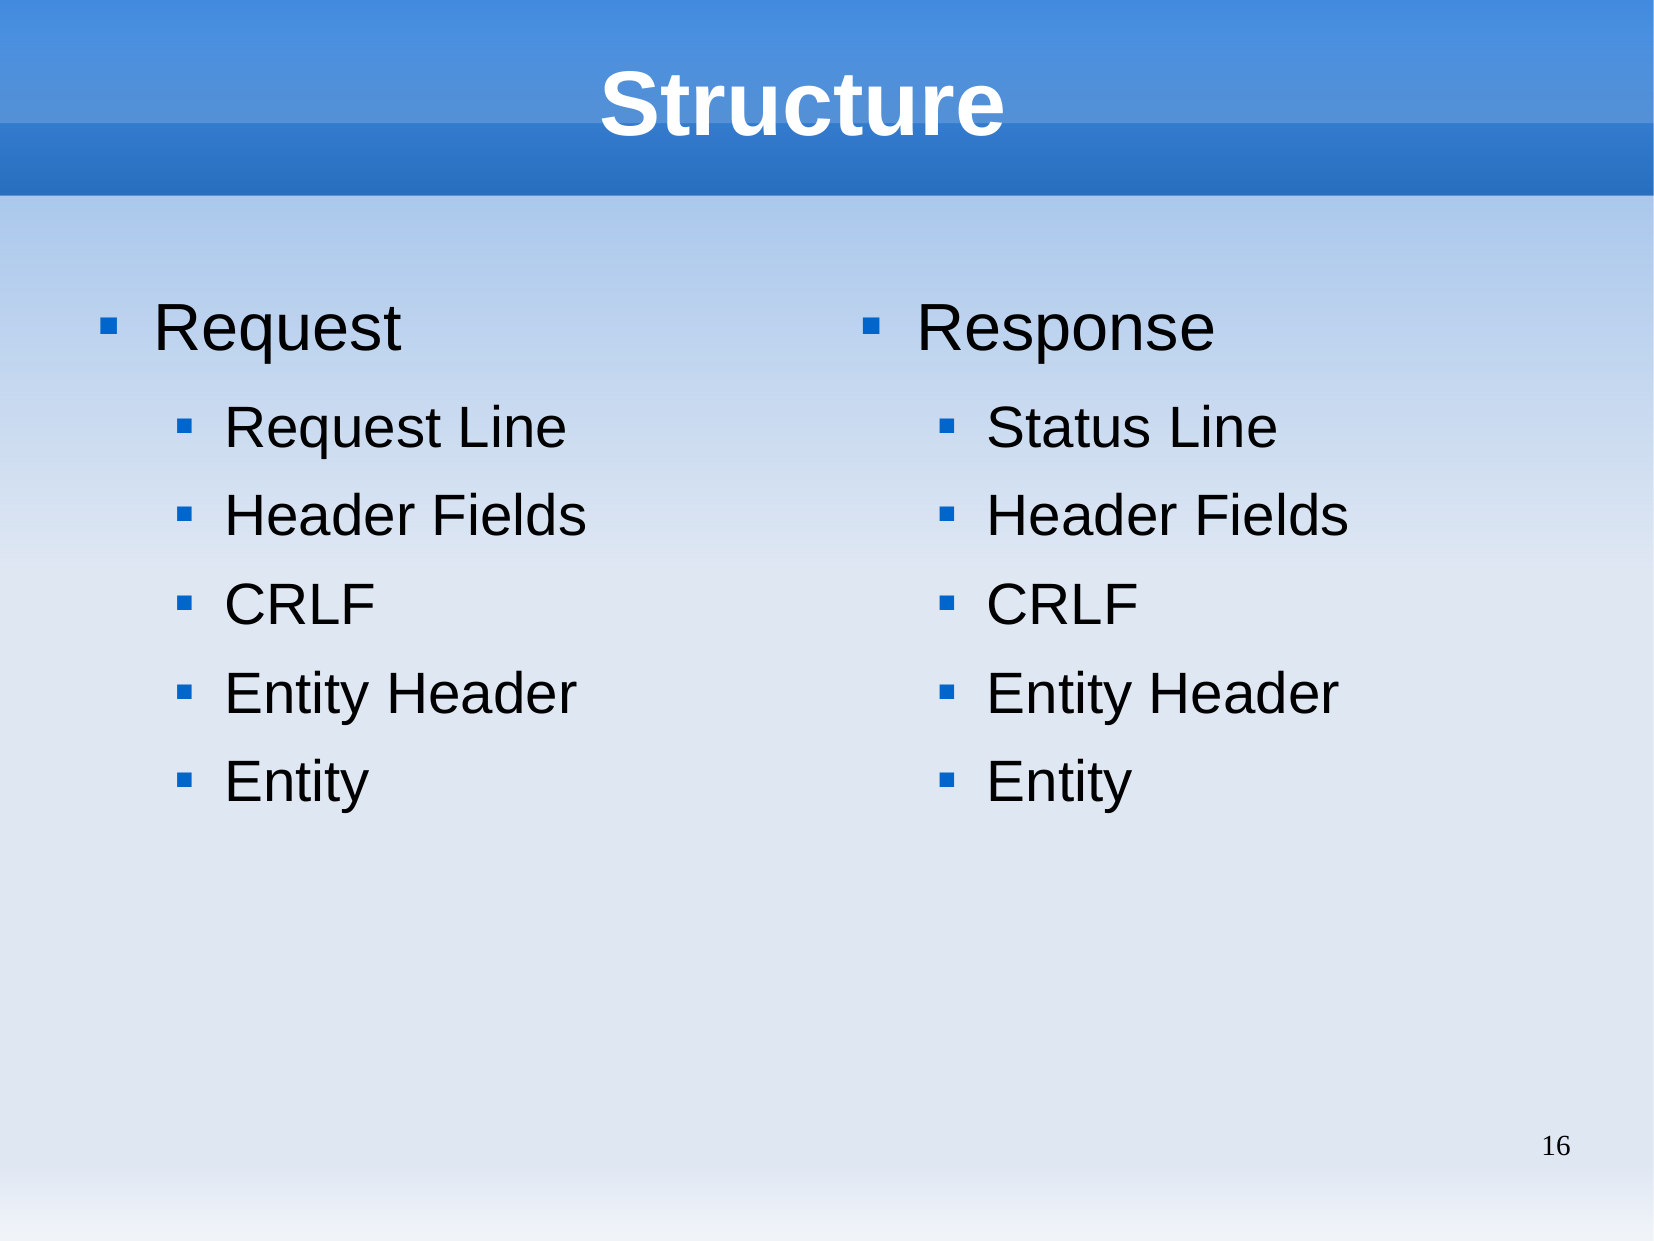

# Structure
Request
Request Line
Header Fields
CRLF
Entity Header
Entity
Response
Status Line
Header Fields
CRLF
Entity Header
Entity
16